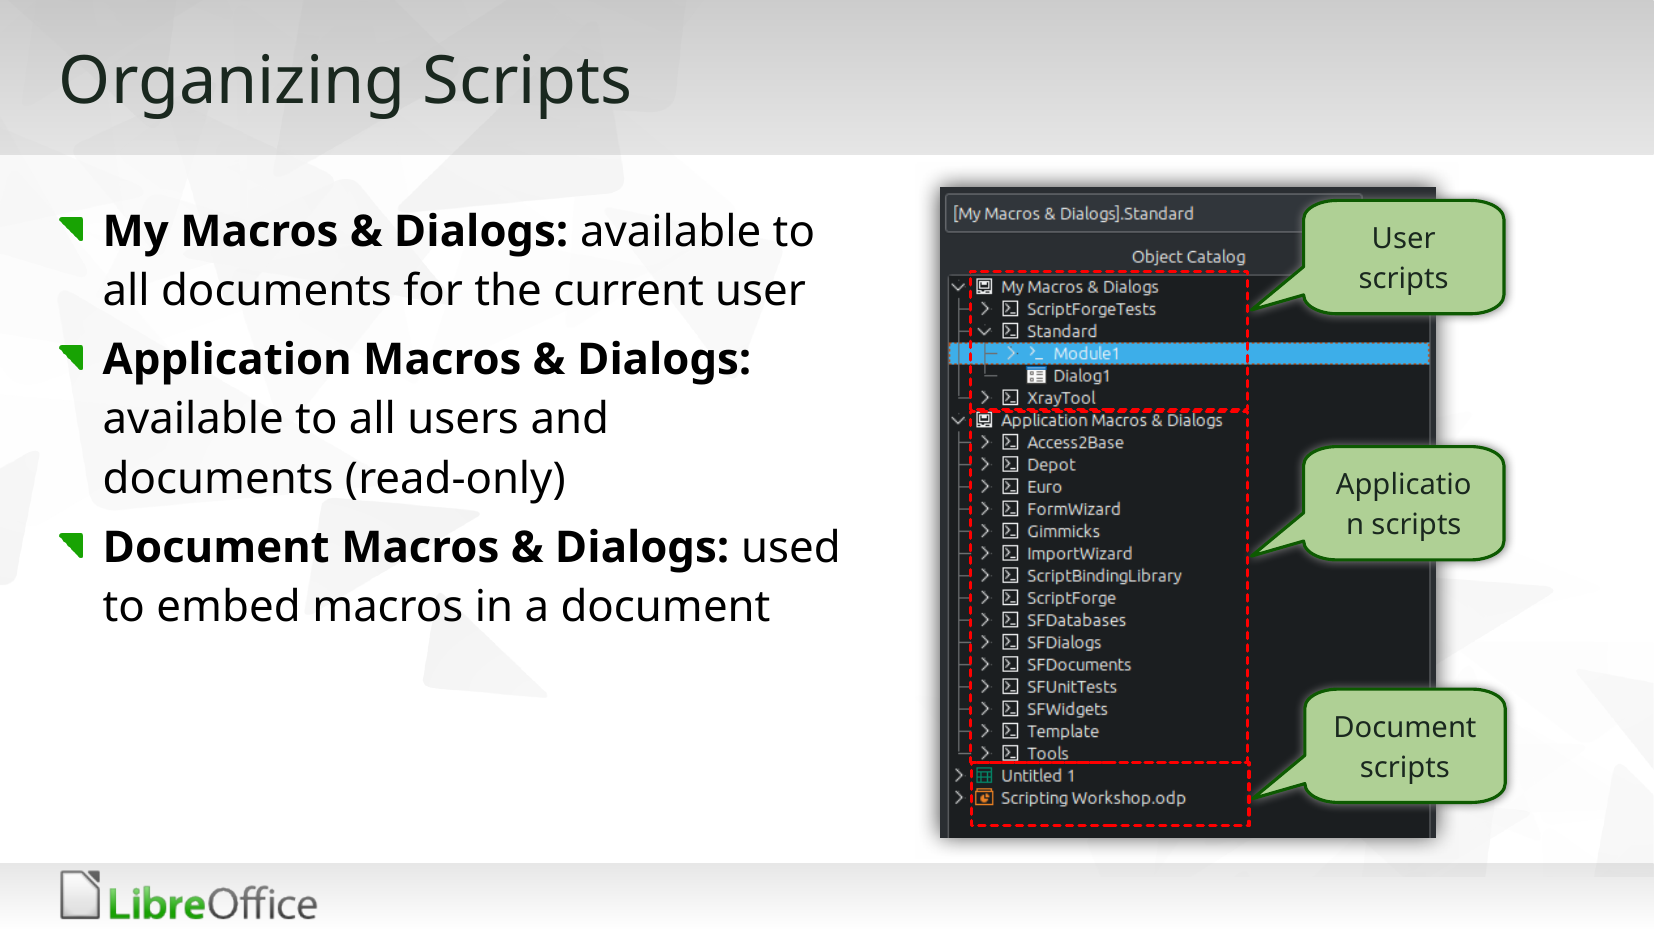

# Organizing Scripts
My Macros & Dialogs: available to all documents for the current user
Application Macros & Dialogs: available to all users and documents (read-only)
Document Macros & Dialogs: used to embed macros in a document
User scripts
Application scripts
Document scripts